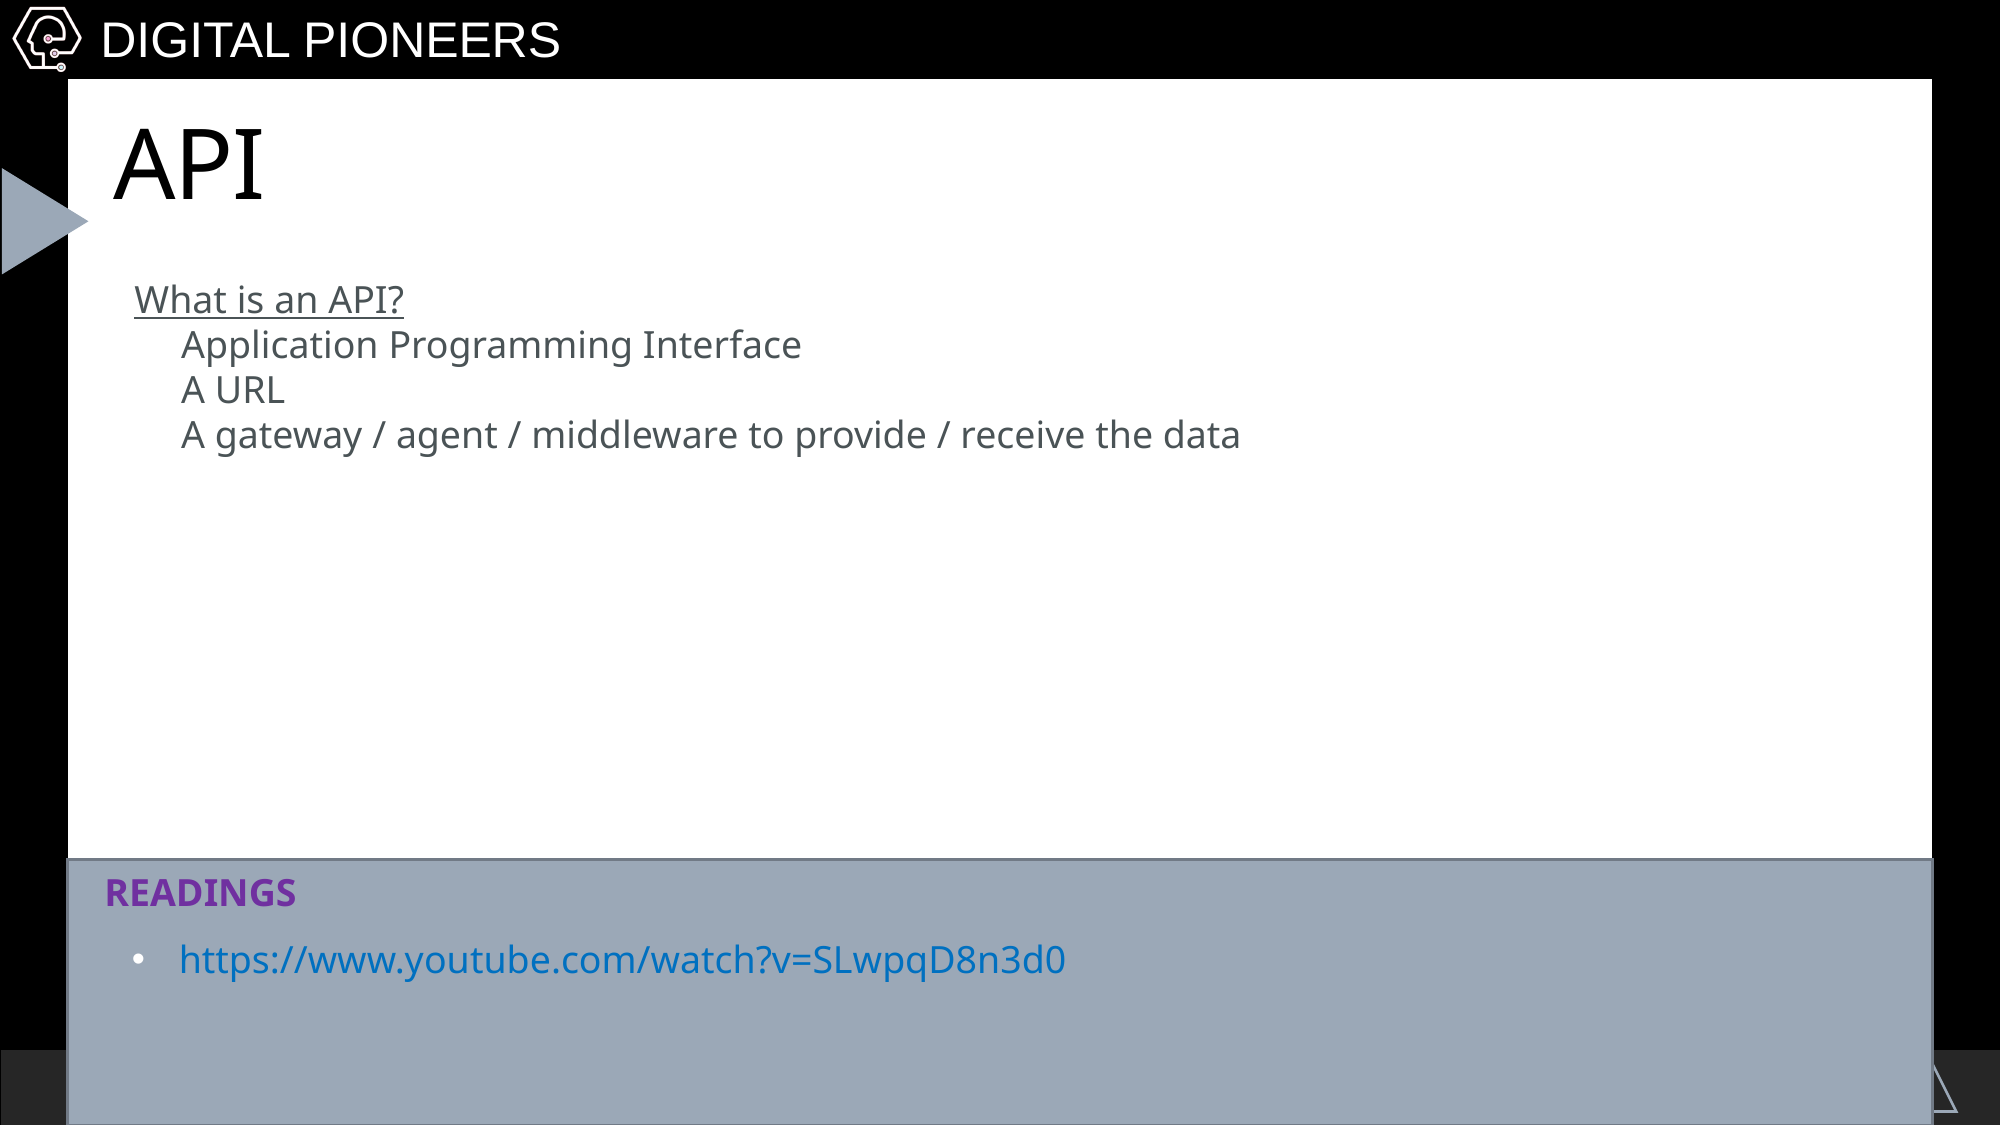

DIGITAL PIONEERS
# API
What is an API?
Application Programming Interface
A URL
A gateway / agent / middleware to provide / receive the data
READINGS
https://www.youtube.com/watch?v=SLwpqD8n3d0